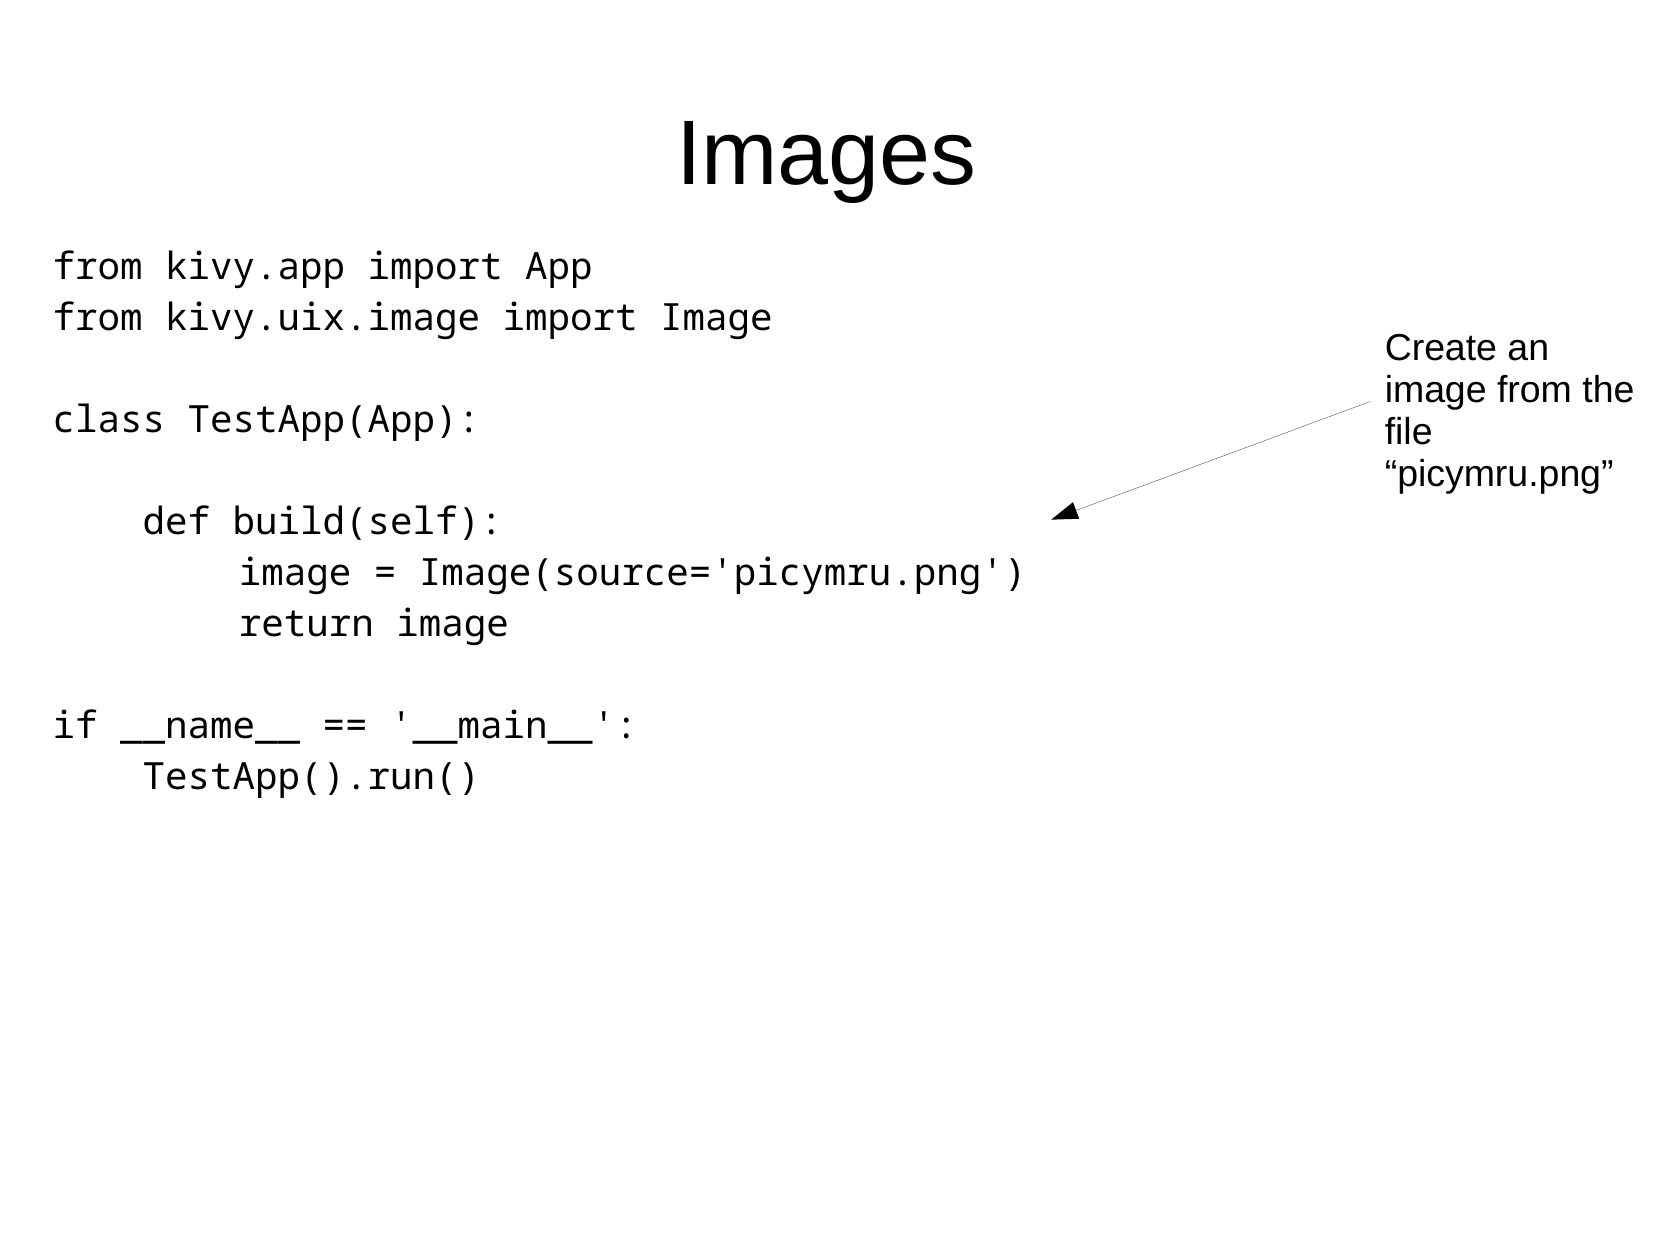

# Images
from kivy.app import App
from kivy.uix.image import Image
class TestApp(App):
 def build(self):
	 image = Image(source='picymru.png')
	 return image
if __name__ == '__main__':
 TestApp().run()
Create an image from the file “picymru.png”